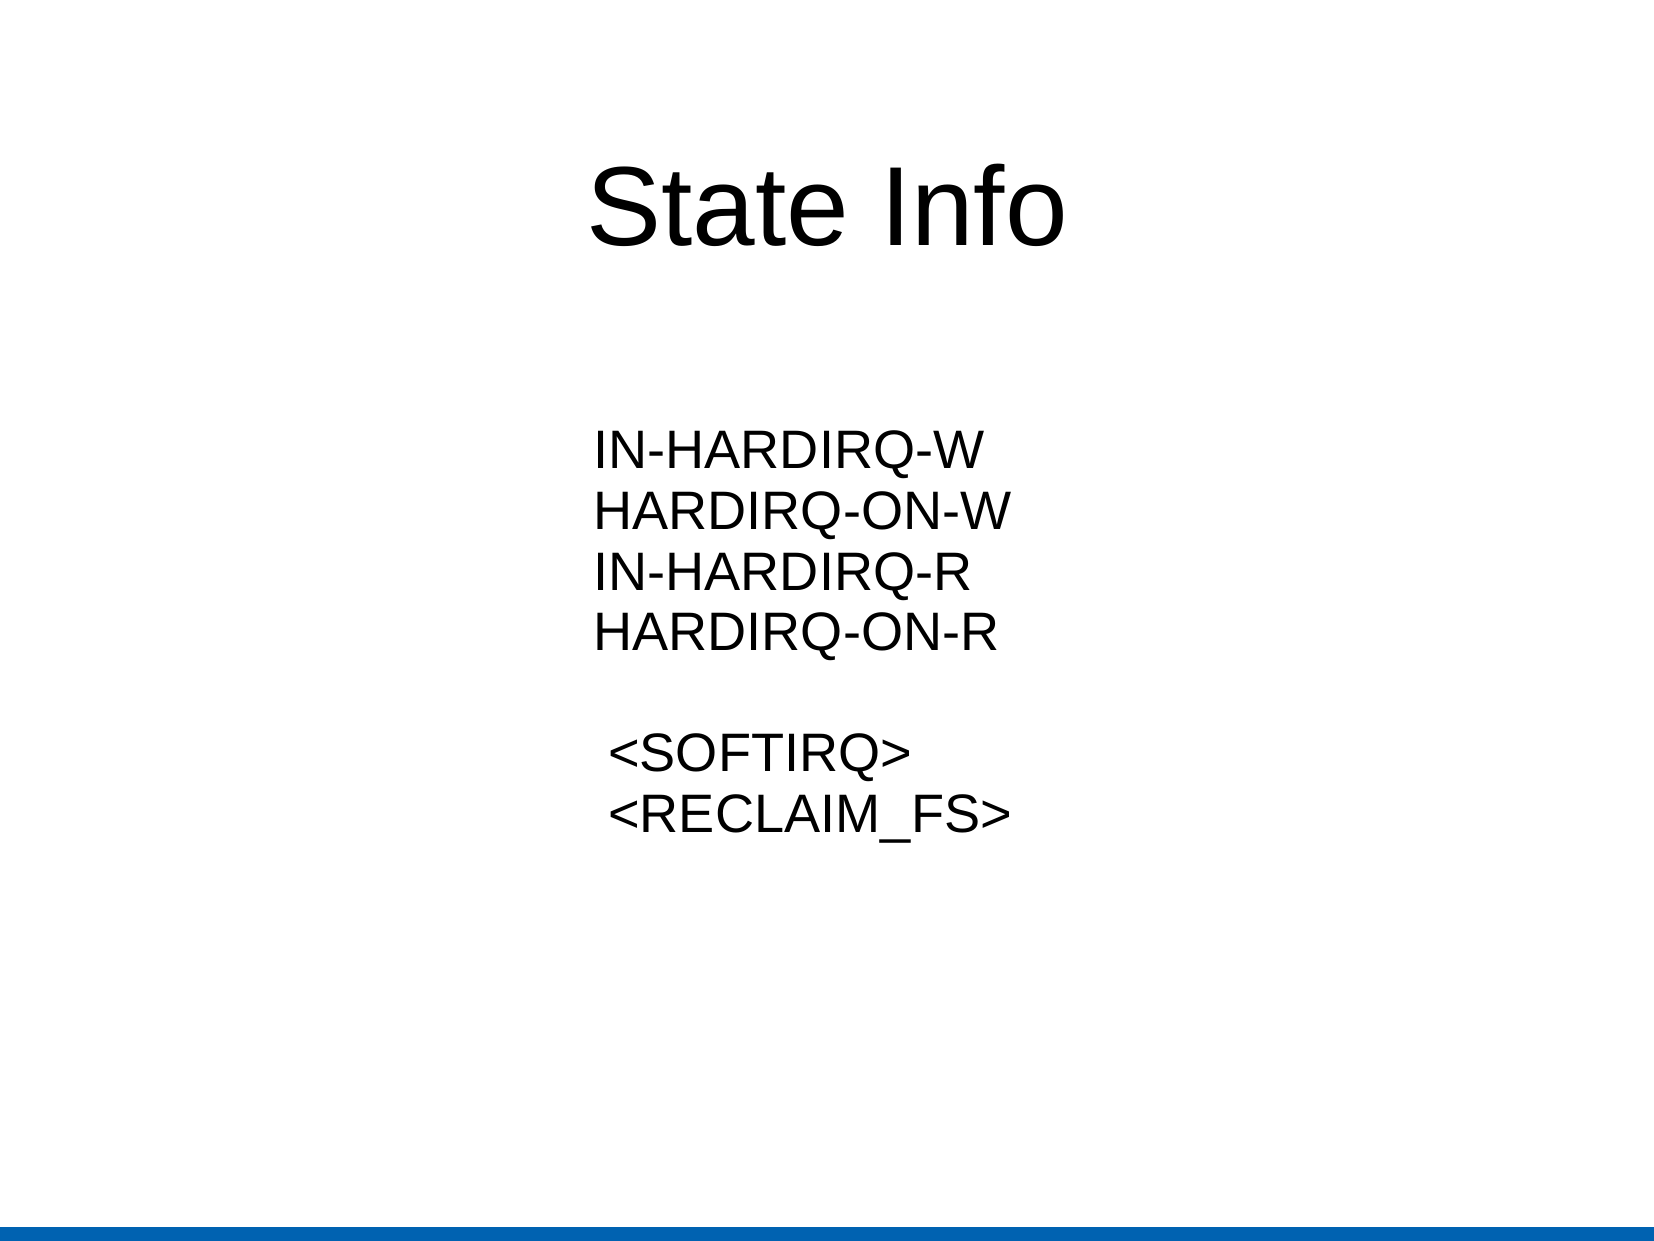

# State Info
IN-HARDIRQ-W
HARDIRQ-ON-W
IN-HARDIRQ-R
HARDIRQ-ON-R
 <SOFTIRQ>
 <RECLAIM_FS>